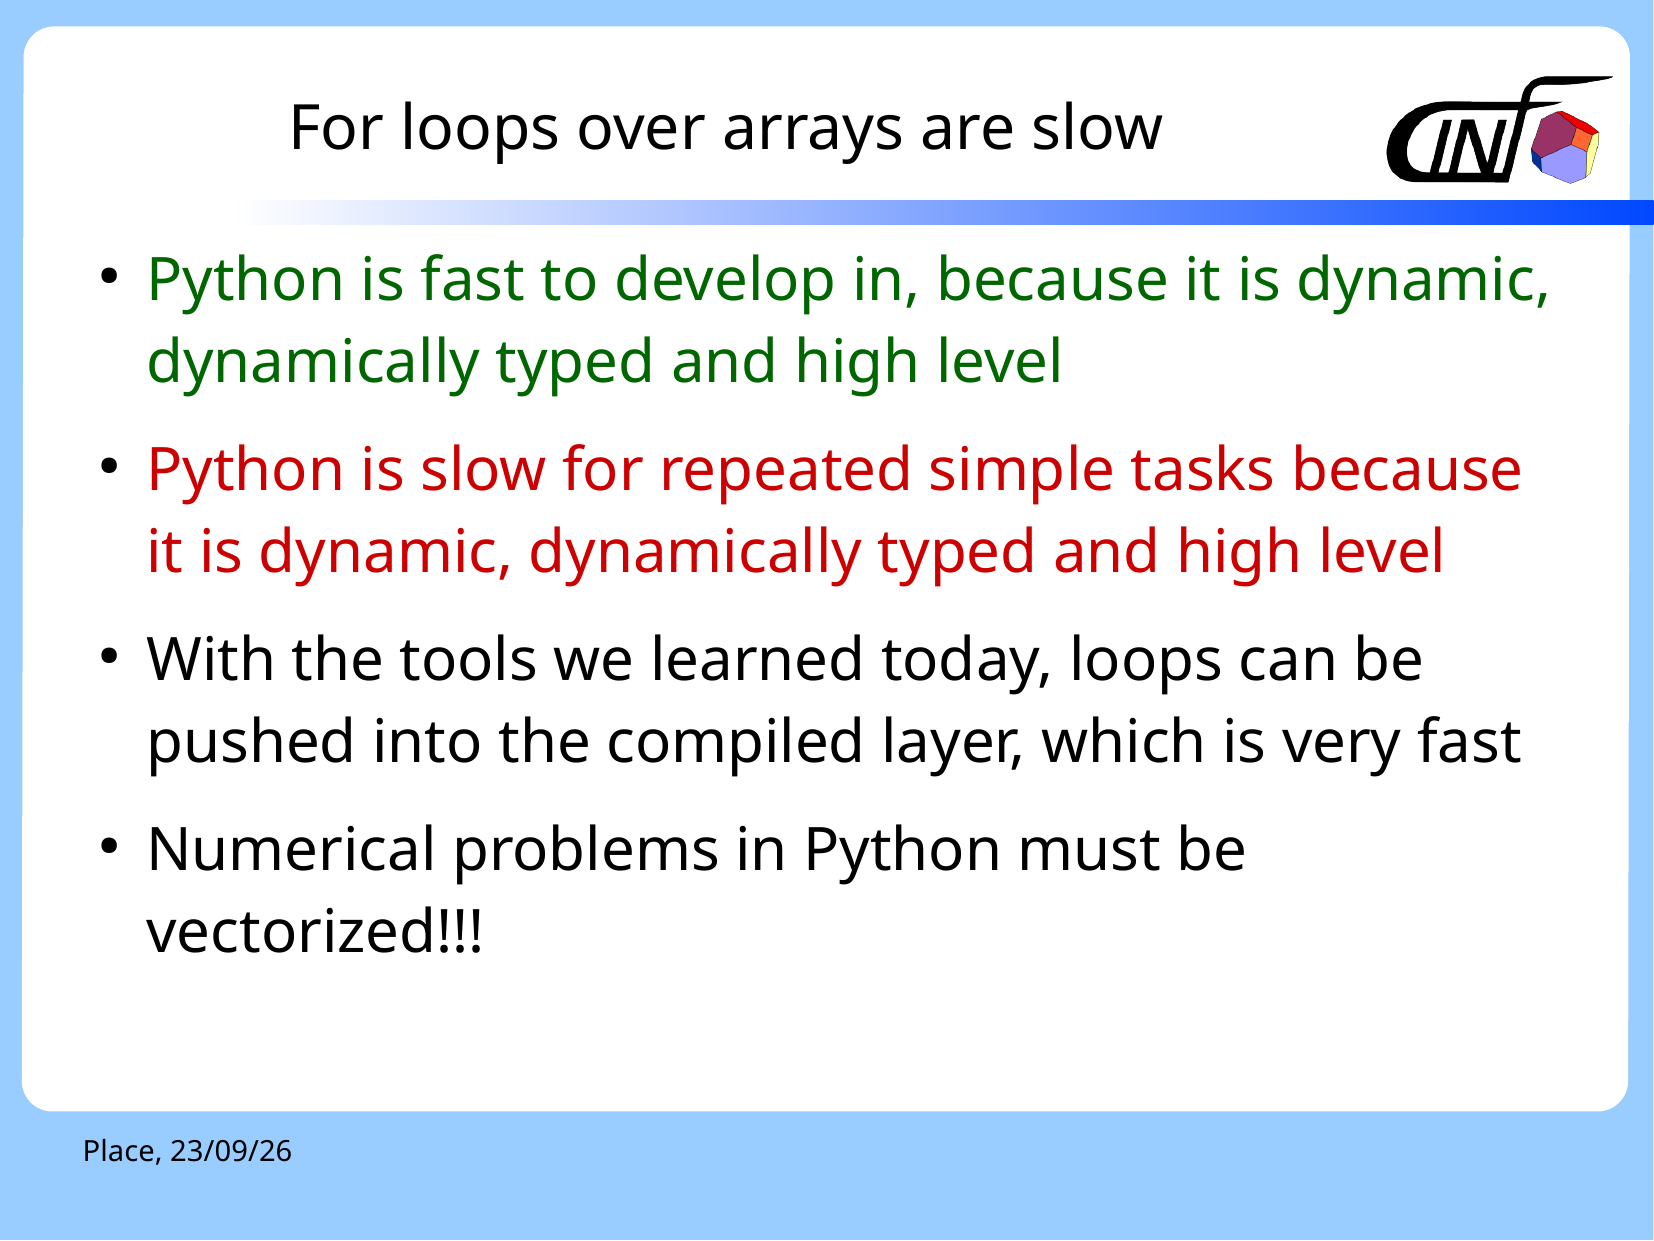

# For loops over arrays are slow
Python is fast to develop in, because it is dynamic, dynamically typed and high level
Python is slow for repeated simple tasks because it is dynamic, dynamically typed and high level
With the tools we learned today, loops can be pushed into the compiled layer, which is very fast
Numerical problems in Python must be vectorized!!!